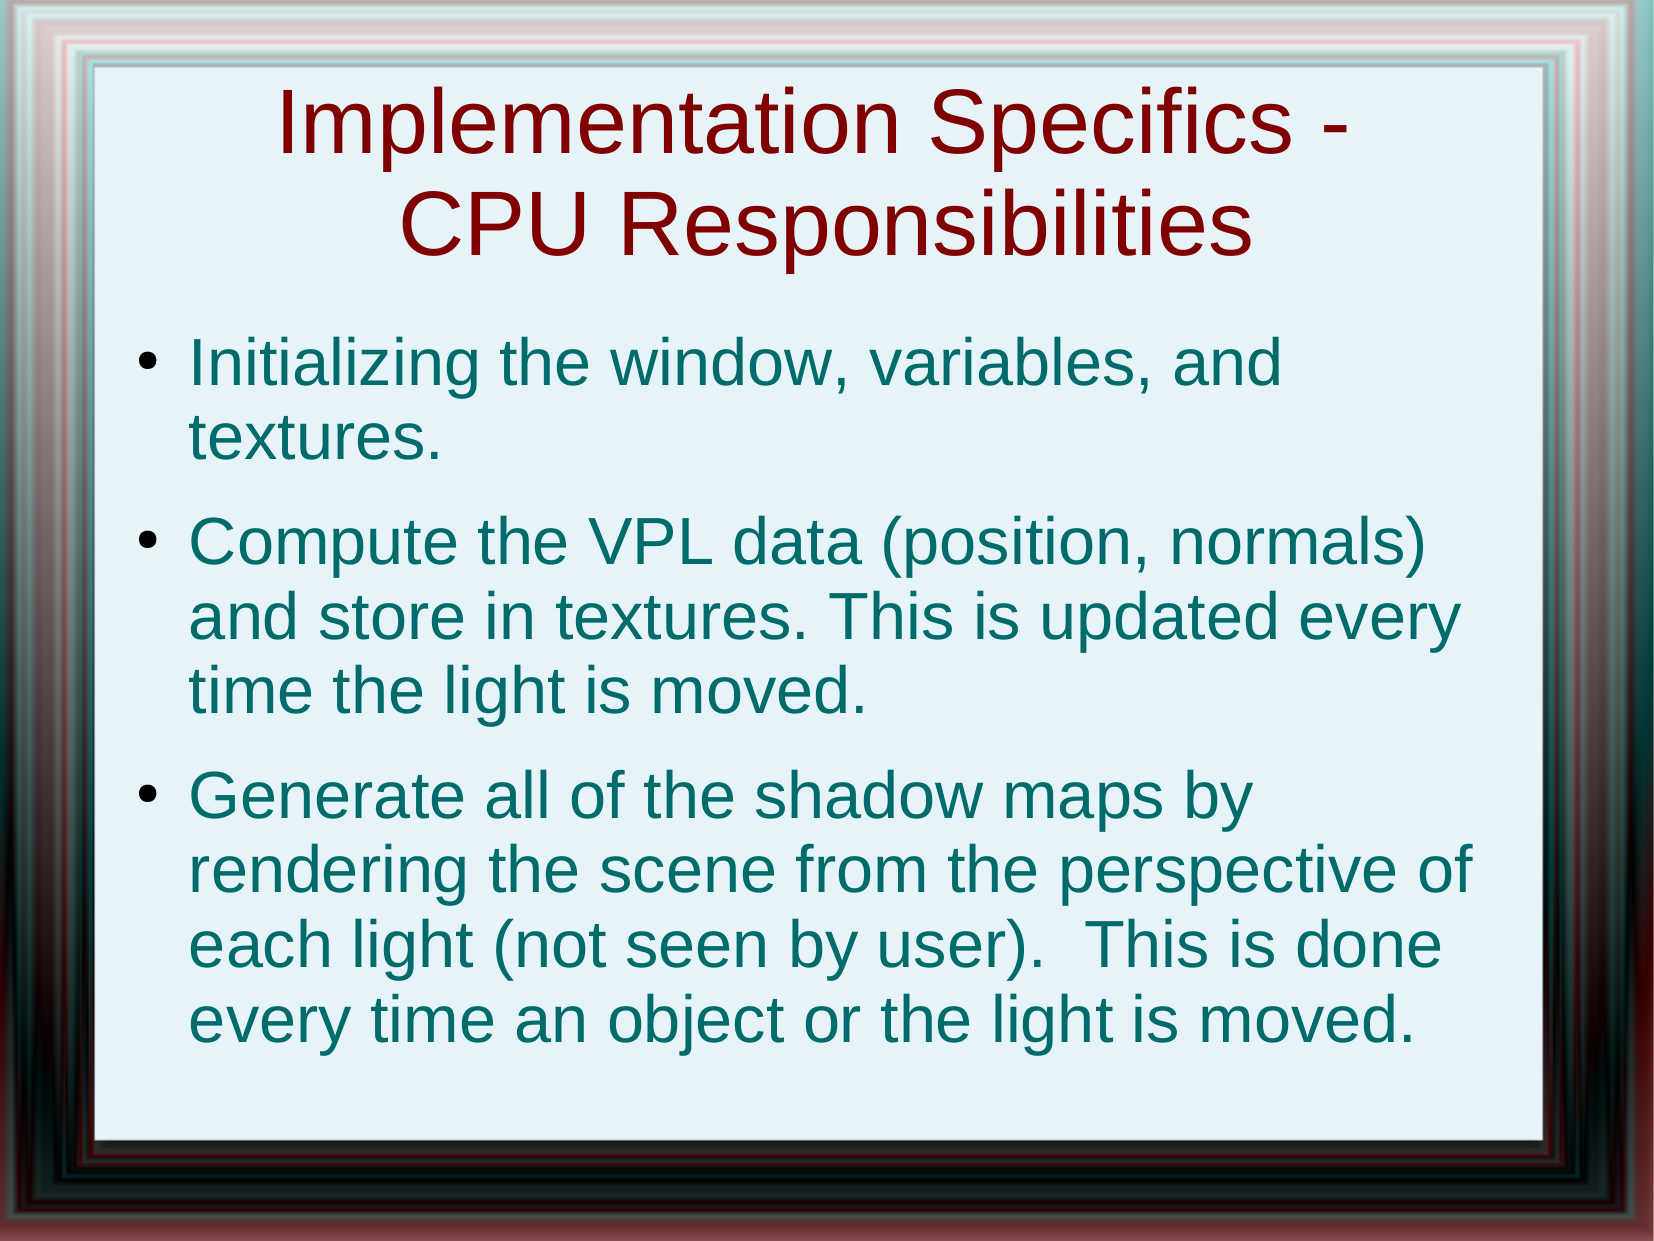

# Implementation Specifics - CPU Responsibilities
Initializing the window, variables, and textures.
Compute the VPL data (position, normals) and store in textures. This is updated every time the light is moved.
Generate all of the shadow maps by rendering the scene from the perspective of each light (not seen by user). This is done every time an object or the light is moved.